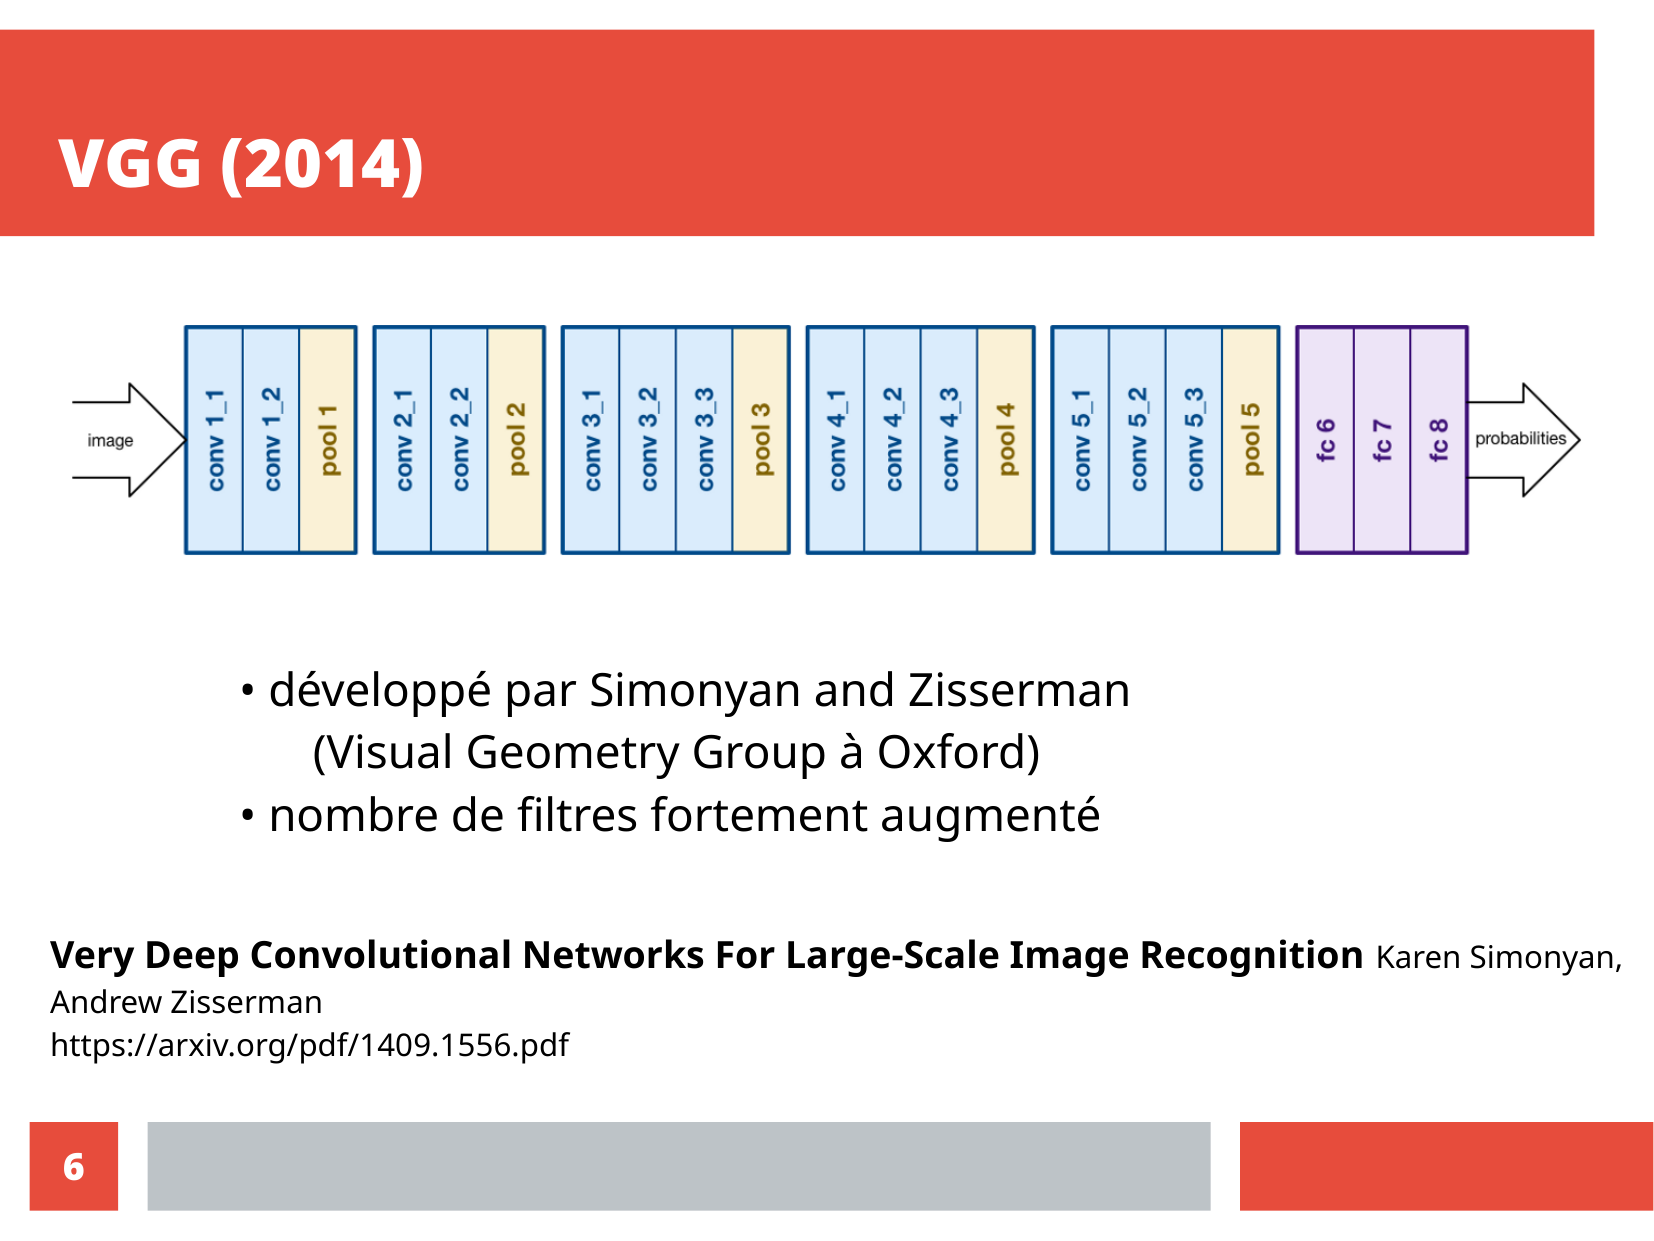

# VGG (2014)
• développé par Simonyan and Zisserman
	(Visual Geometry Group à Oxford)
• nombre de filtres fortement augmenté
Very Deep Convolutional Networks For Large-Scale Image Recognition Karen Simonyan, Andrew Zisserman
https://arxiv.org/pdf/1409.1556.pdf
6